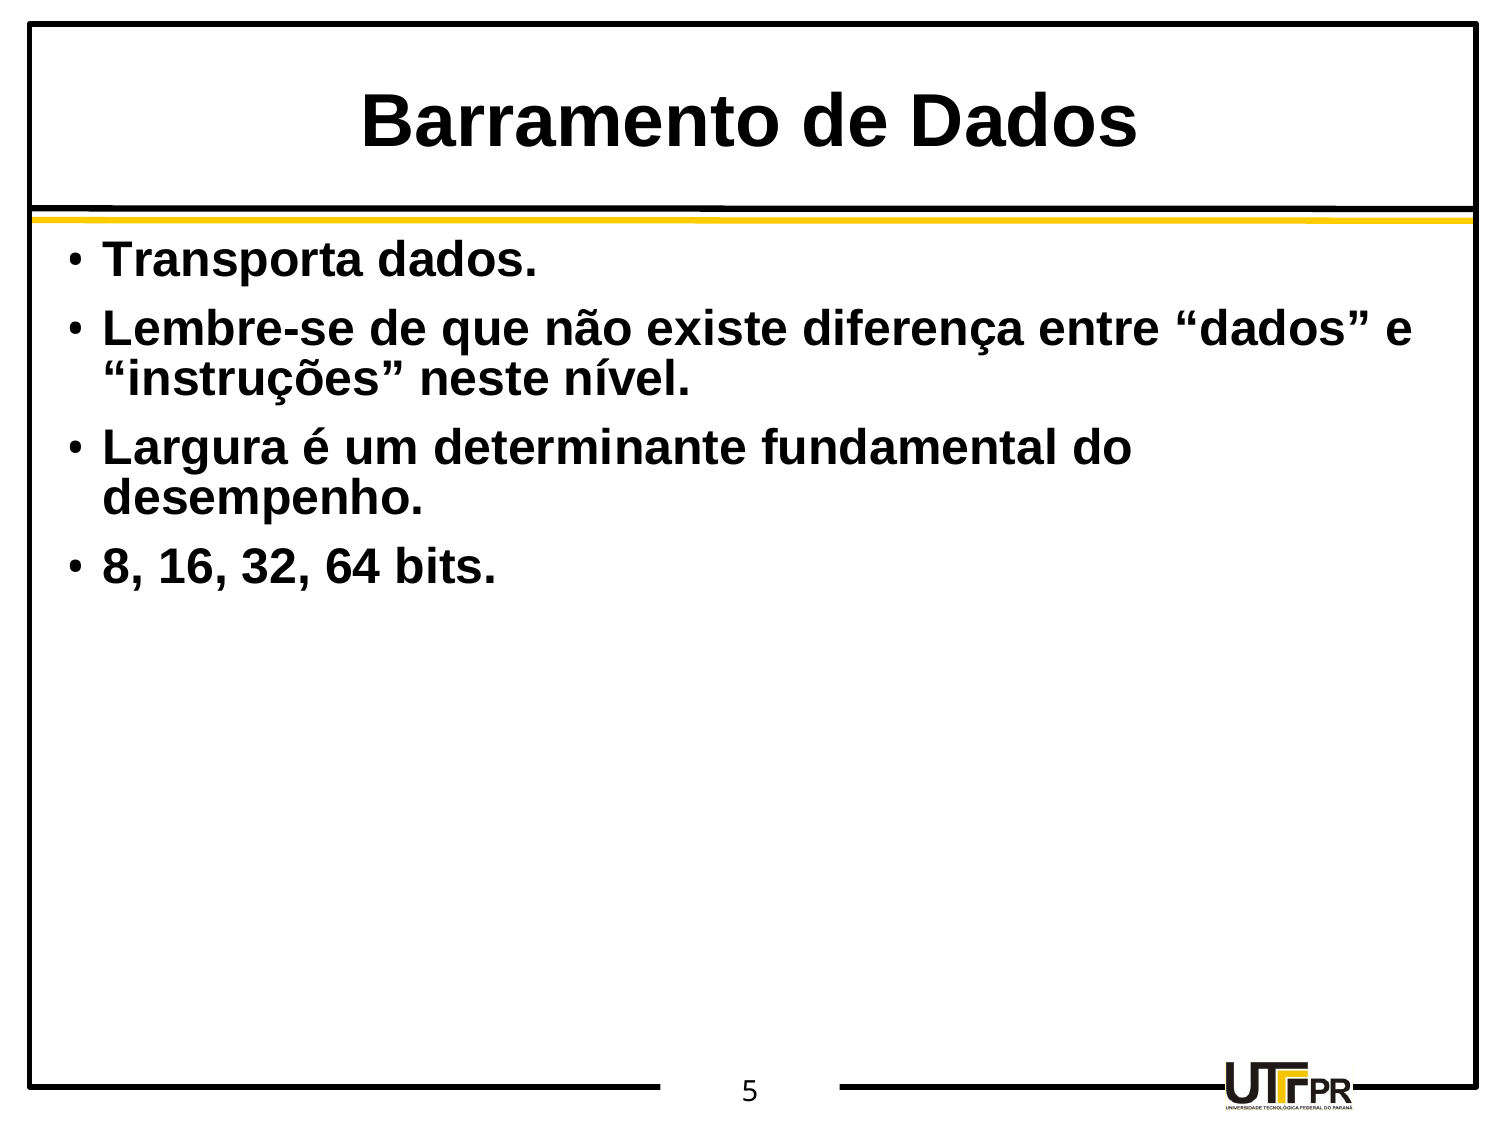

# Barramento de Dados
Transporta dados.
Lembre-se de que não existe diferença entre “dados” e “instruções” neste nível.
Largura é um determinante fundamental do desempenho.
8, 16, 32, 64 bits.